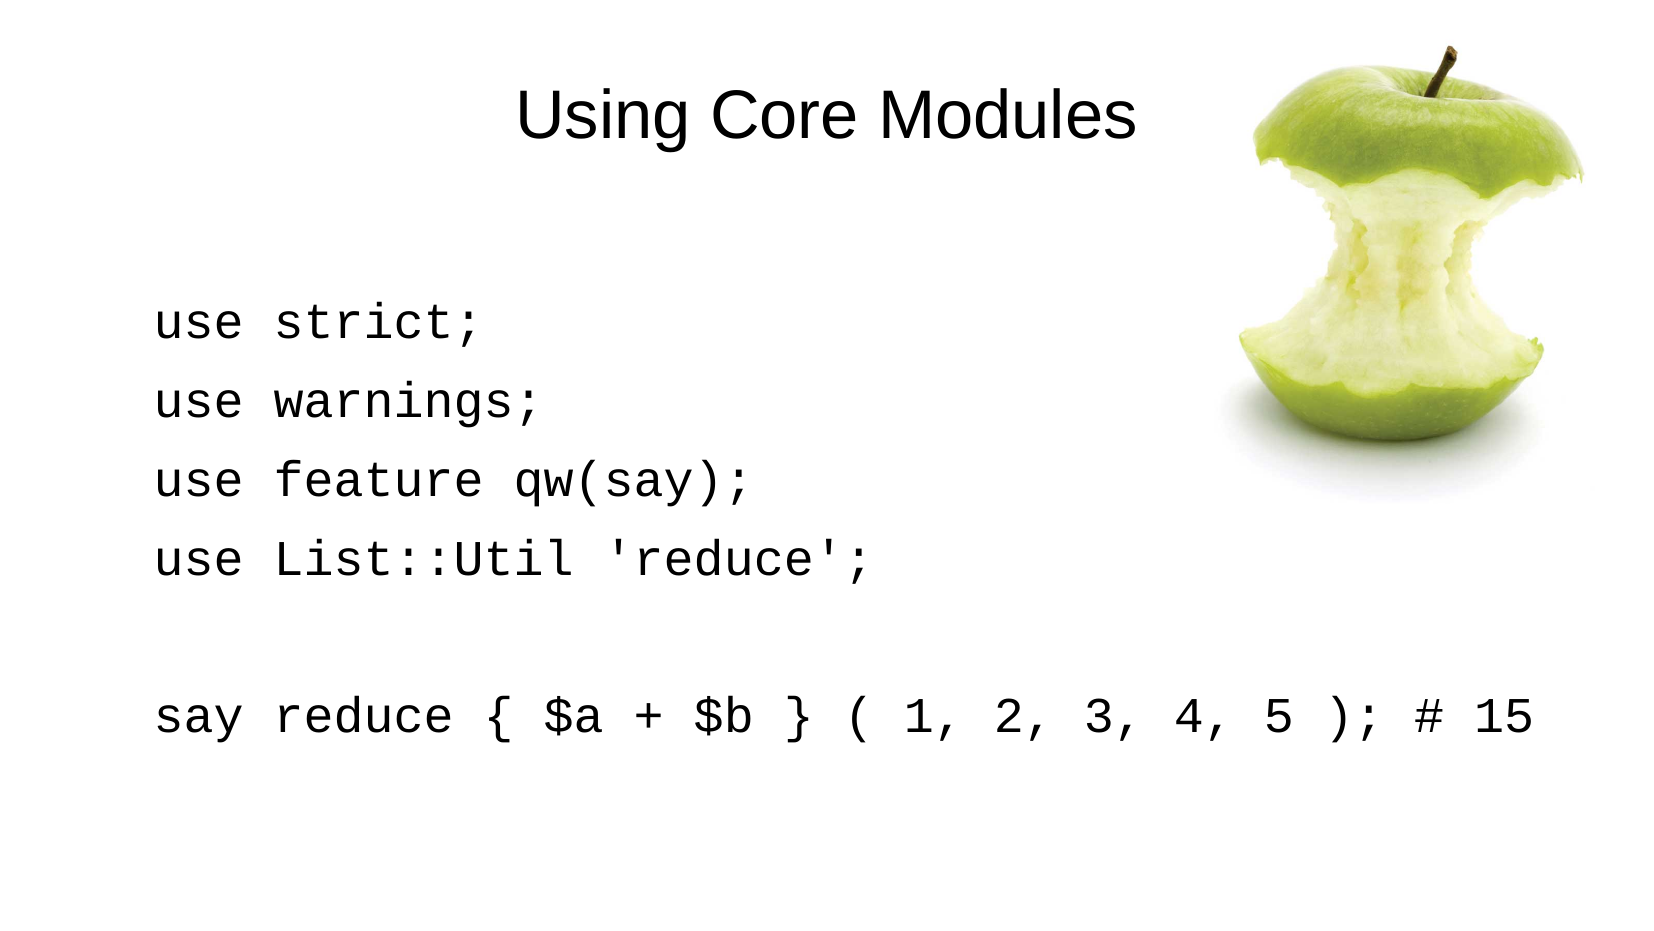

# Using Core Modules
use strict;
use warnings;
use feature qw(say);
use List::Util 'reduce';
say reduce { $a + $b } ( 1, 2, 3, 4, 5 ); # 15